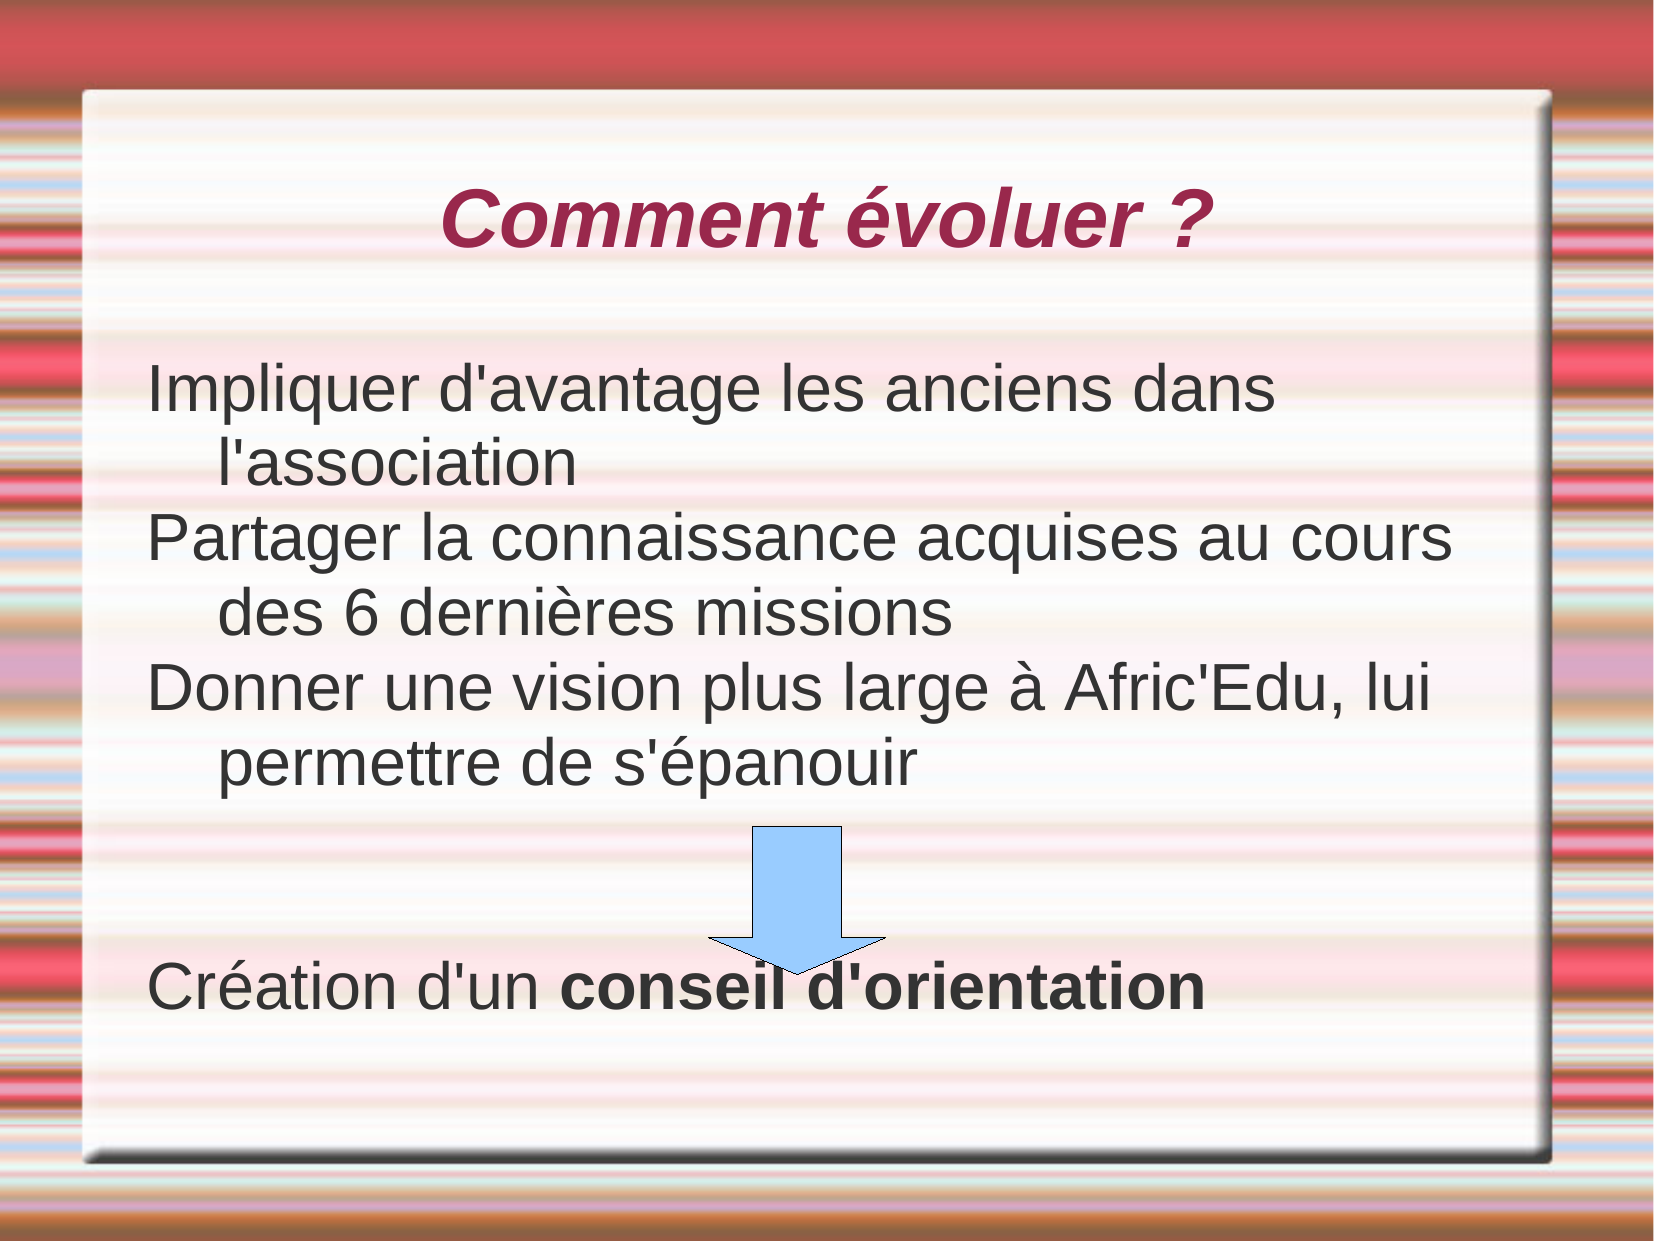

# Comment évoluer ?
Impliquer d'avantage les anciens dans l'association
Partager la connaissance acquises au cours des 6 dernières missions
Donner une vision plus large à Afric'Edu, lui permettre de s'épanouir
Création d'un conseil d'orientation